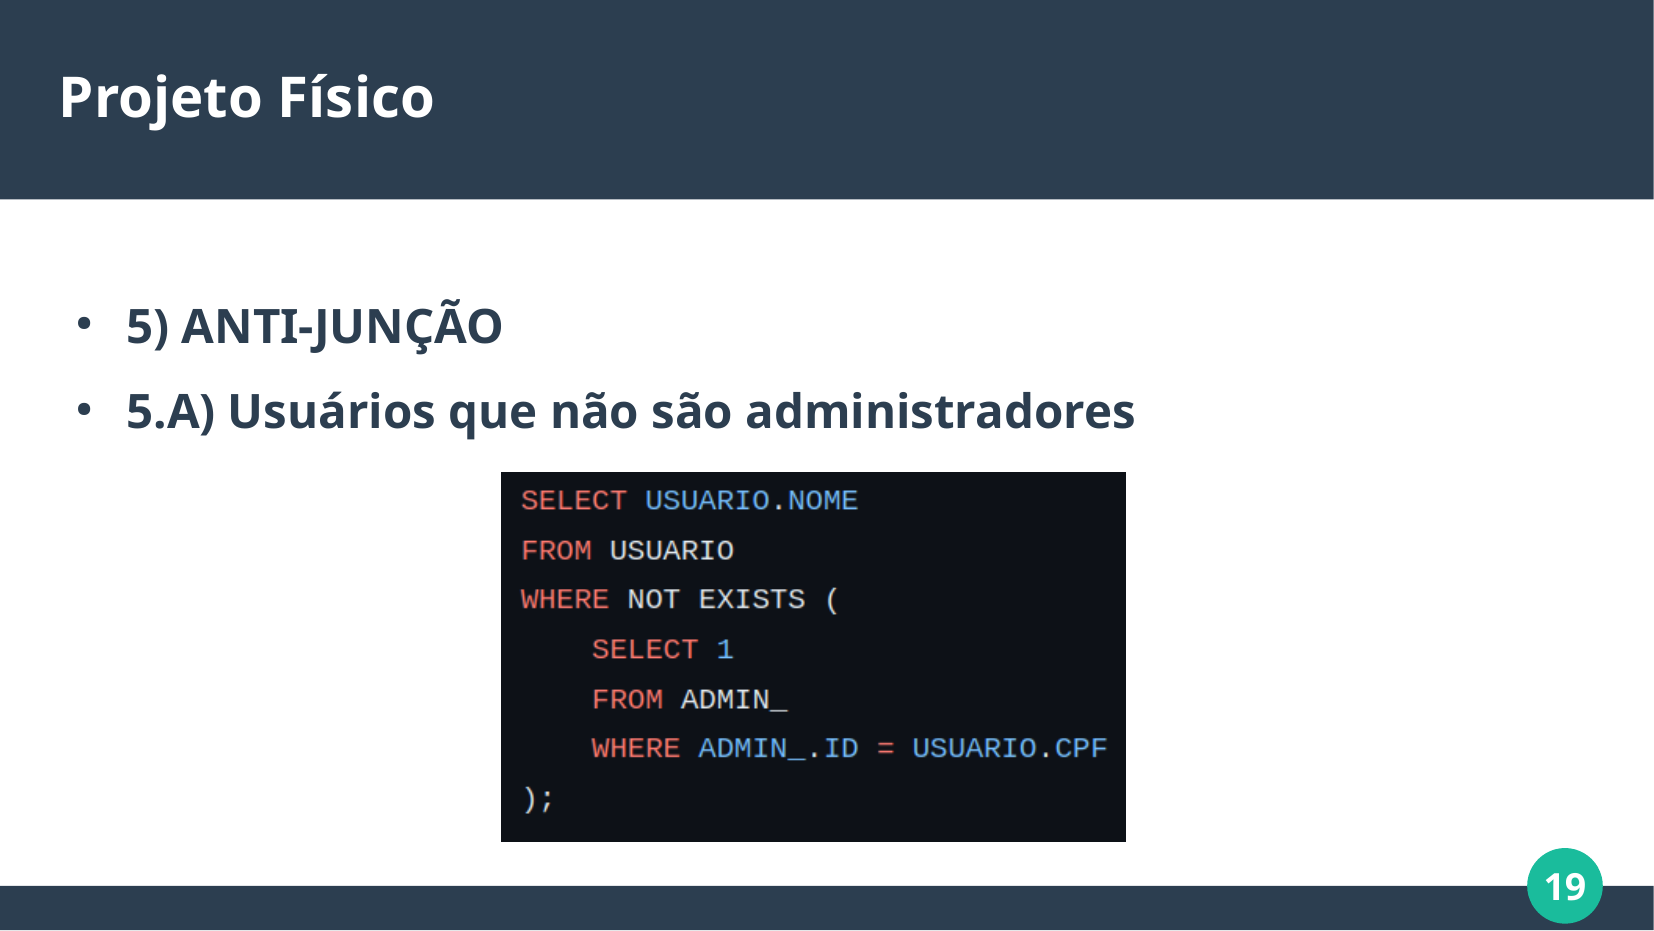

# Projeto Físico
5) ANTI-JUNÇÃO
5.A) Usuários que não são administradores